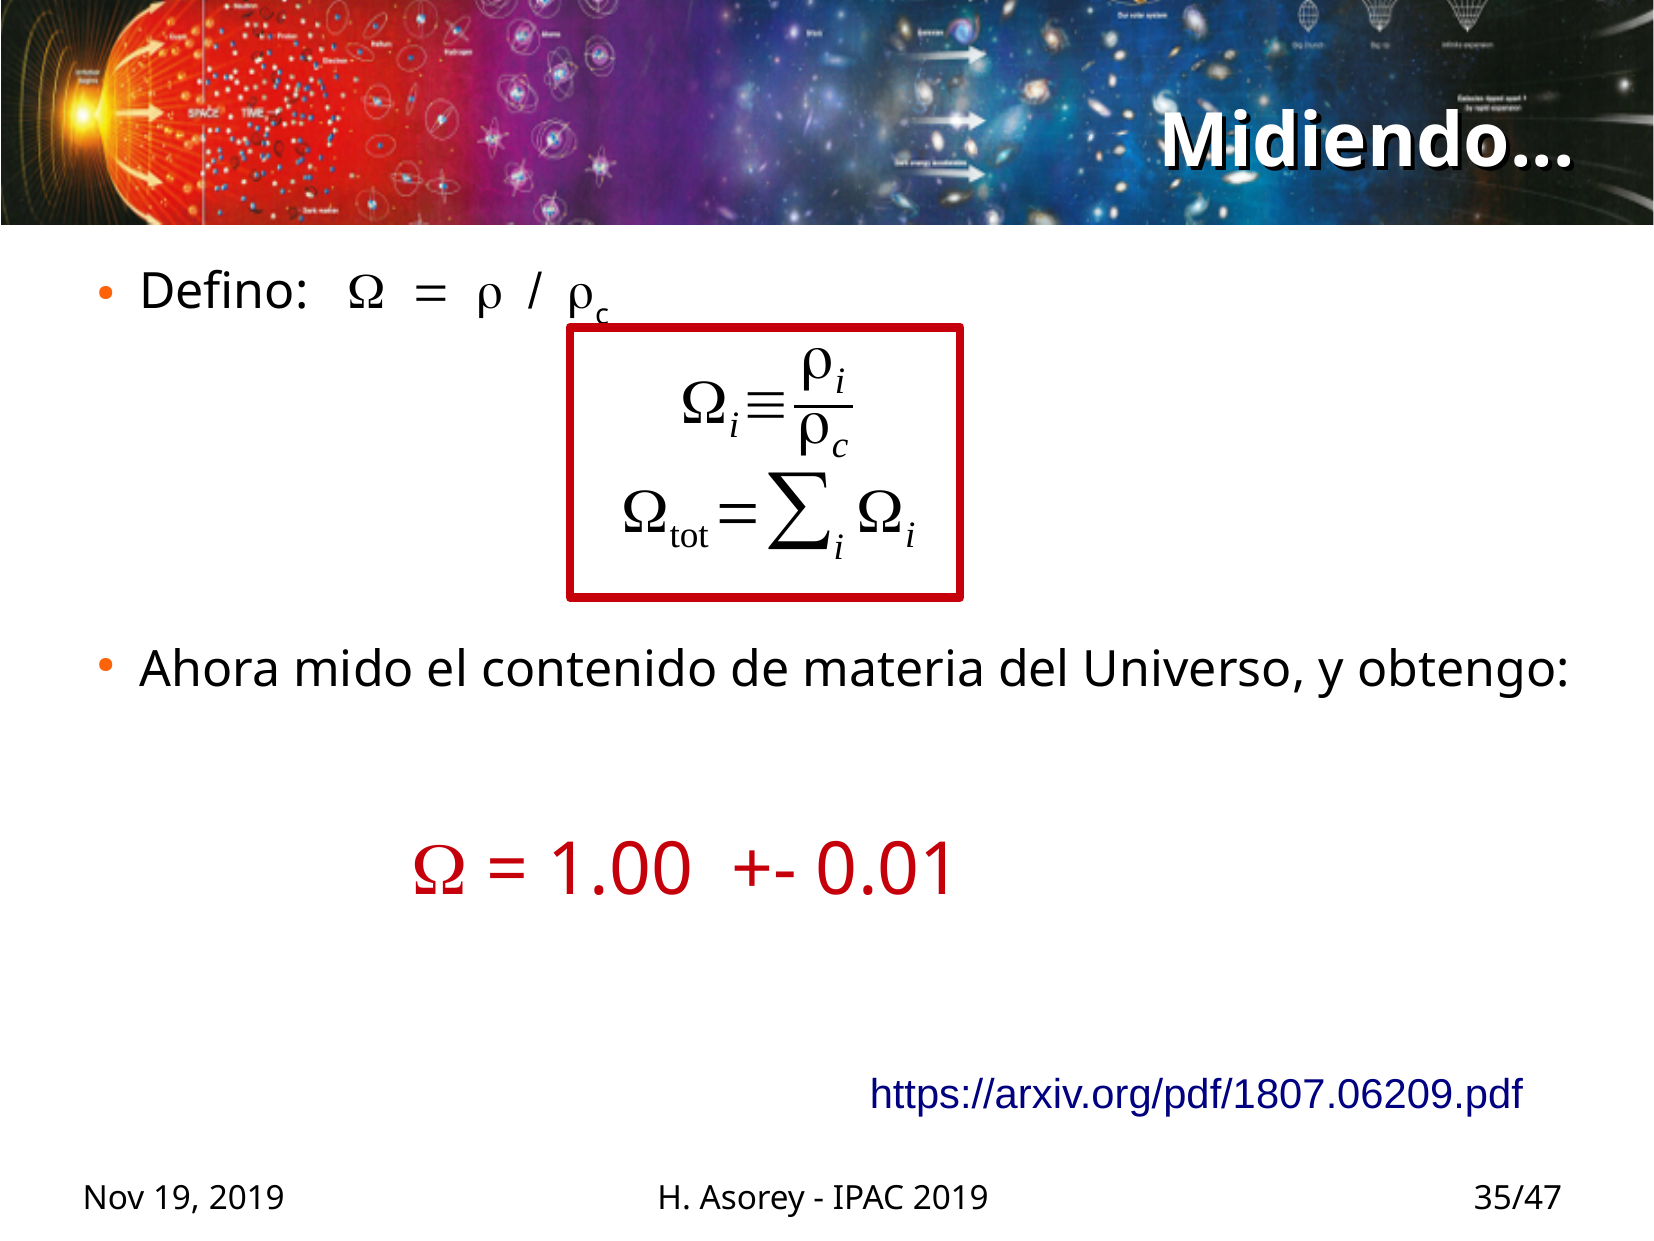

# Midiendo...
Defino: W = r / rc
Ahora mido el contenido de materia del Universo, y obtengo:
 W = 1.00 +- 0.01
https://arxiv.org/pdf/1807.06209.pdf
Nov 19, 2019
H. Asorey - IPAC 2019
35